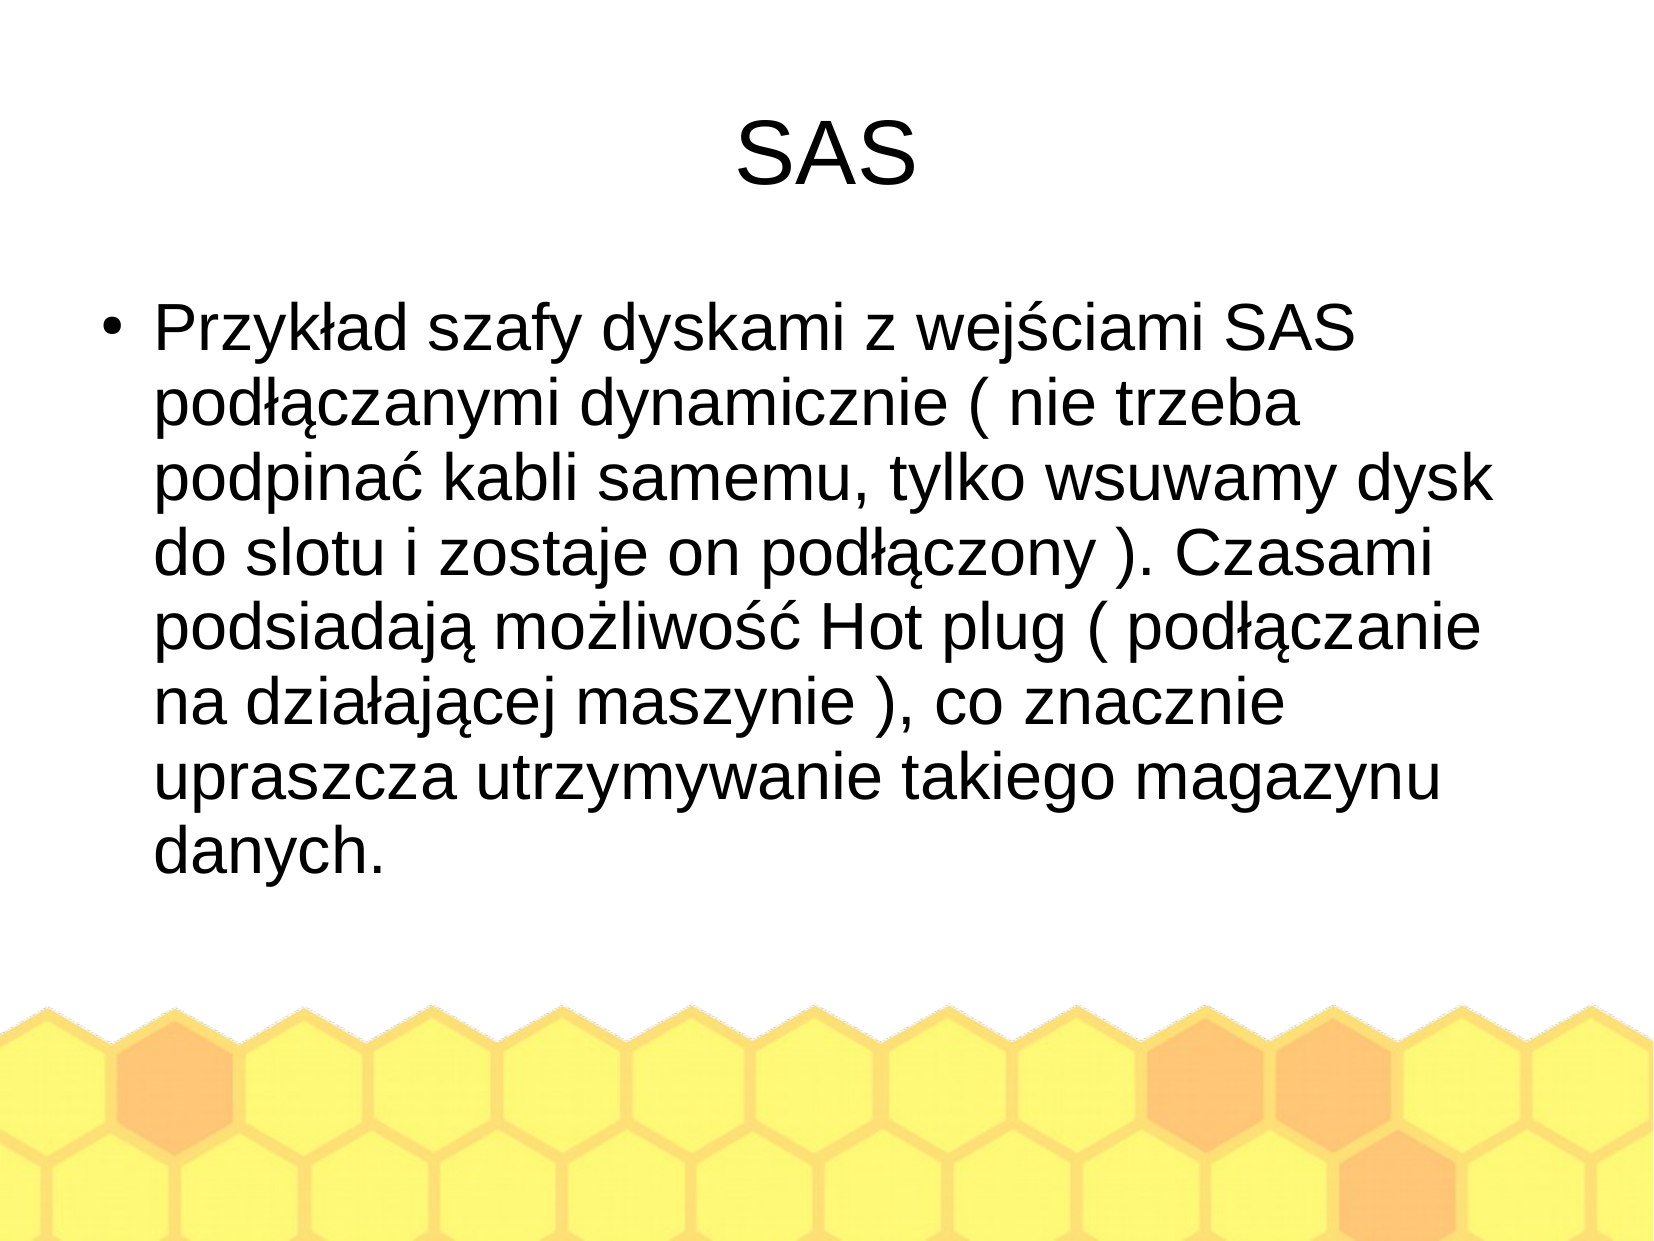

# SAS
Przykład szafy dyskami z wejściami SAS podłączanymi dynamicznie ( nie trzeba podpinać kabli samemu, tylko wsuwamy dysk do slotu i zostaje on podłączony ). Czasami podsiadają możliwość Hot plug ( podłączanie na działającej maszynie ), co znacznie upraszcza utrzymywanie takiego magazynu danych.